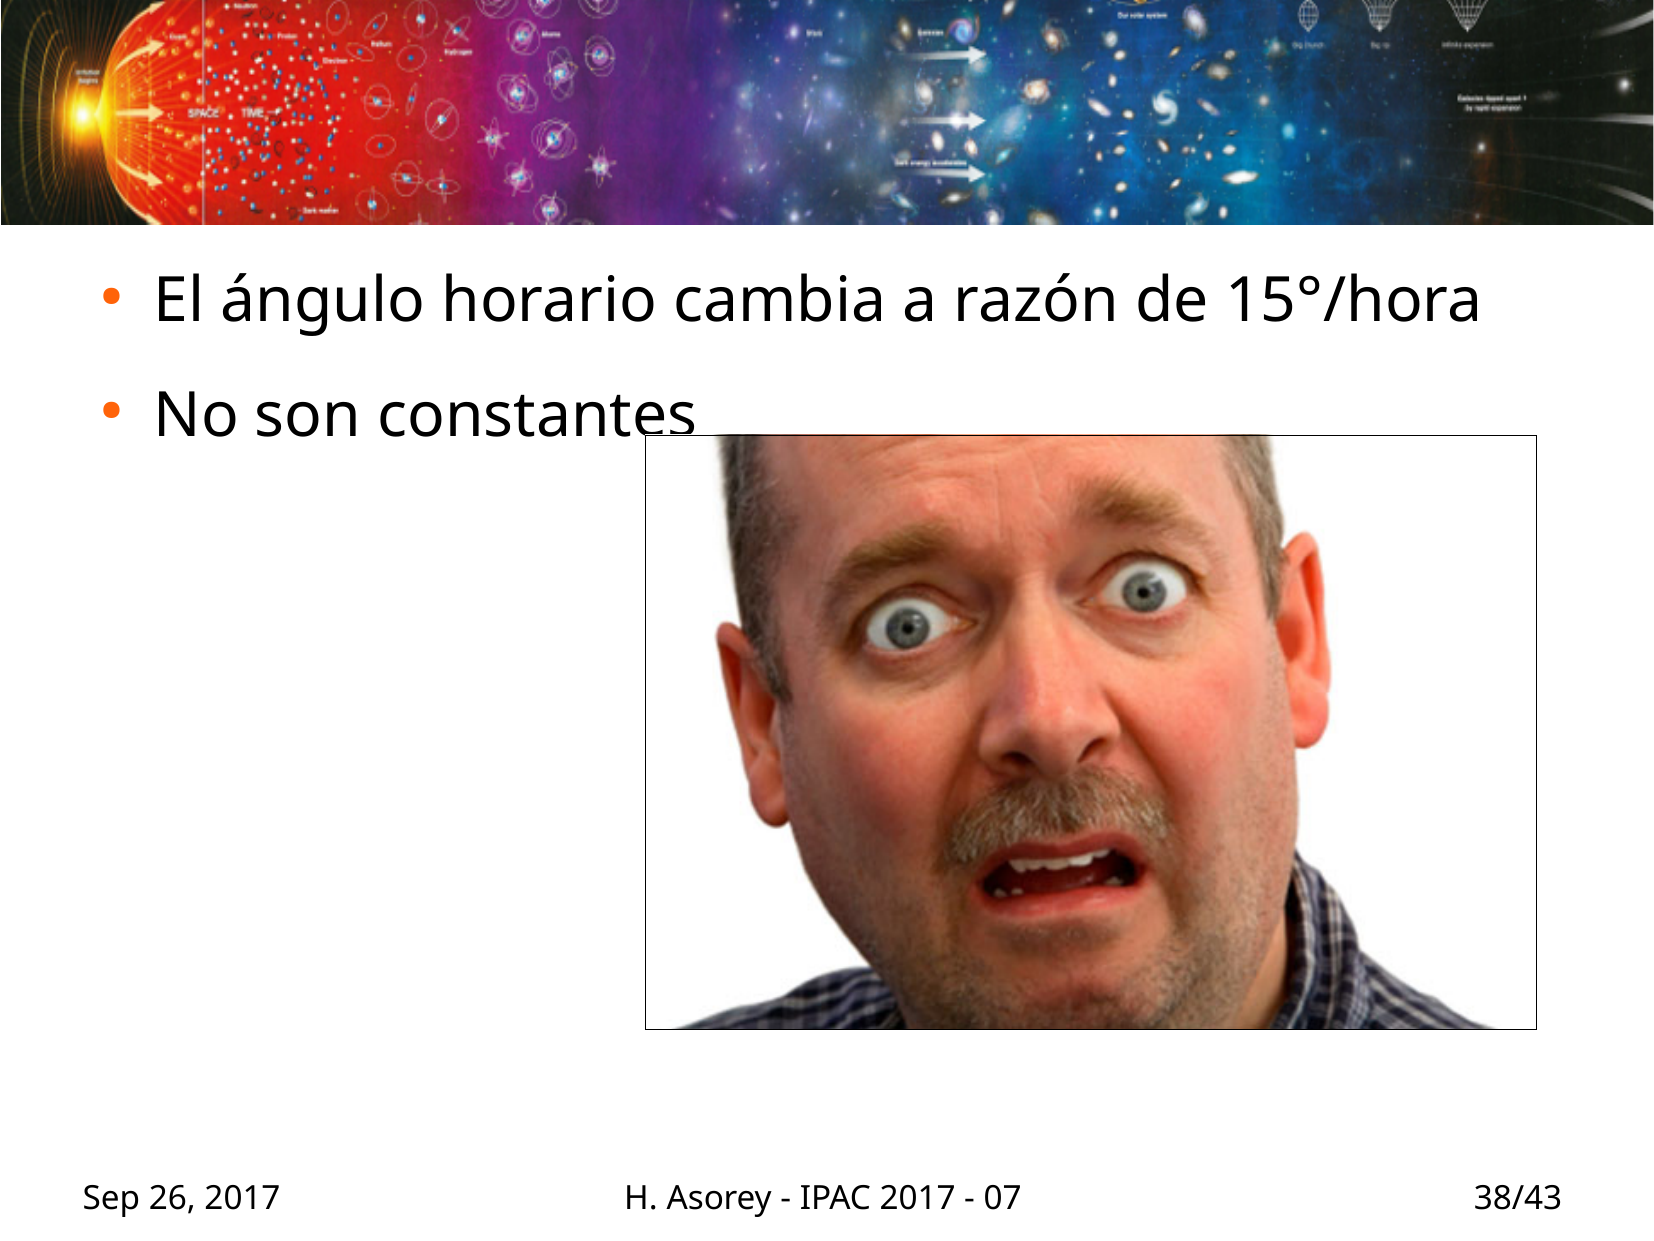

#
El ángulo horario cambia a razón de 15°/hora
No son constantes
Sep 26, 2017
H. Asorey - IPAC 2017 - 07
38